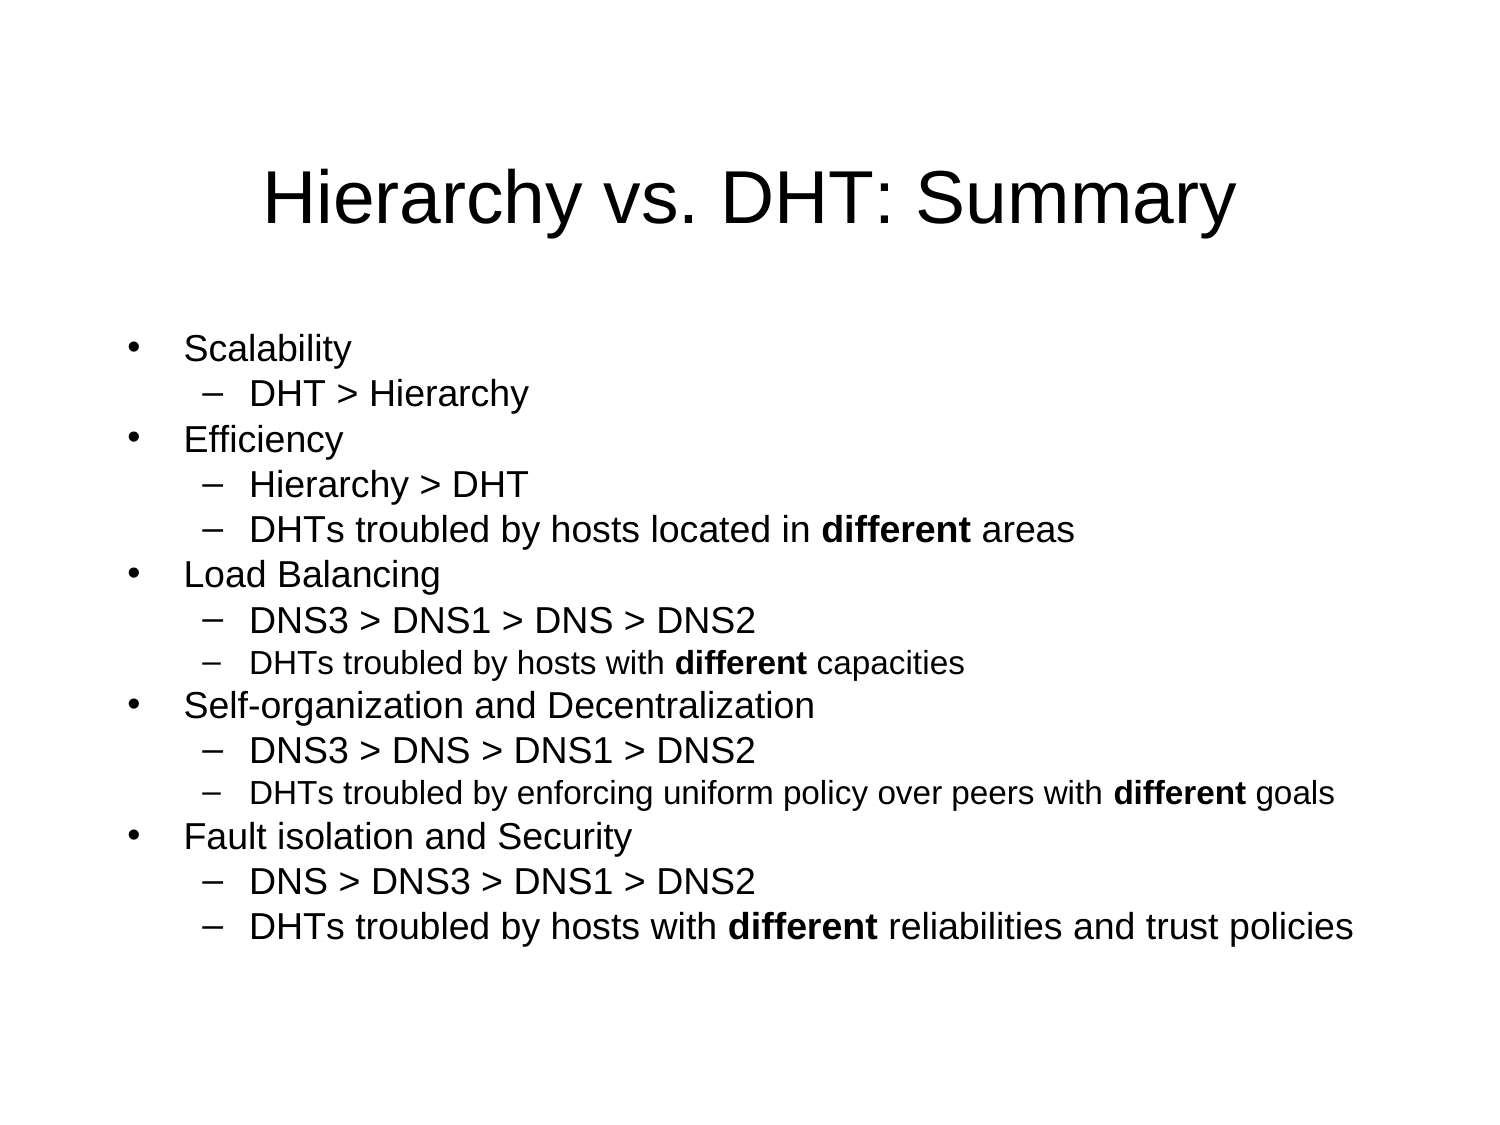

# Hierarchy vs. DHT: Summary
Scalability
DHT > Hierarchy
Efficiency
Hierarchy > DHT
DHTs troubled by hosts located in different areas
Load Balancing
DNS3 > DNS1 > DNS > DNS2
DHTs troubled by hosts with different capacities
Self-organization and Decentralization
DNS3 > DNS > DNS1 > DNS2
DHTs troubled by enforcing uniform policy over peers with different goals
Fault isolation and Security
DNS > DNS3 > DNS1 > DNS2
DHTs troubled by hosts with different reliabilities and trust policies